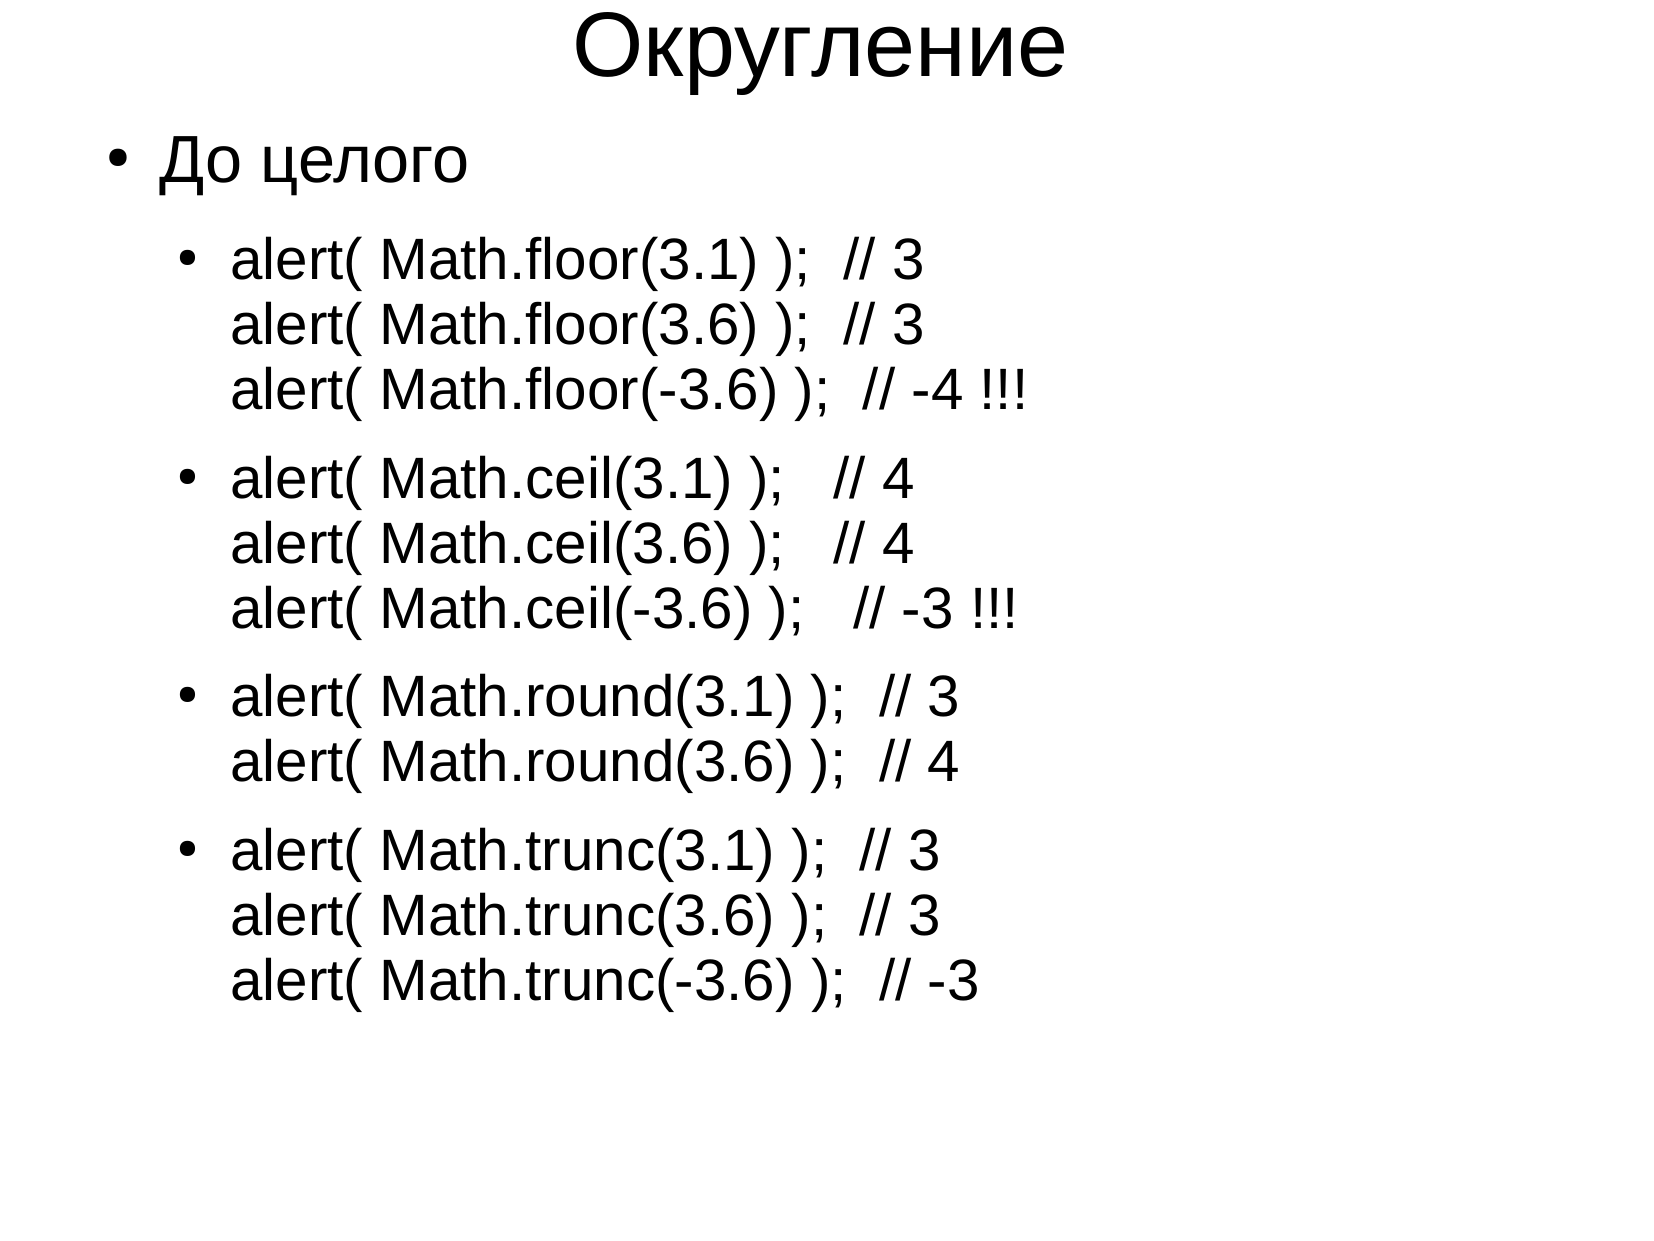

# Округление
До целого
alert( Math.floor(3.1) ); // 3
alert( Math.floor(3.6) ); // 3
alert( Math.floor(-3.6) ); // -4 !!!
alert( Math.ceil(3.1) ); // 4
alert( Math.ceil(3.6) ); // 4
alert( Math.ceil(-3.6) ); // -3 !!!
alert( Math.round(3.1) ); // 3
alert( Math.round(3.6) ); // 4
alert( Math.trunc(3.1) ); // 3
alert( Math.trunc(3.6) ); // 3
alert( Math.trunc(-3.6) ); // -3